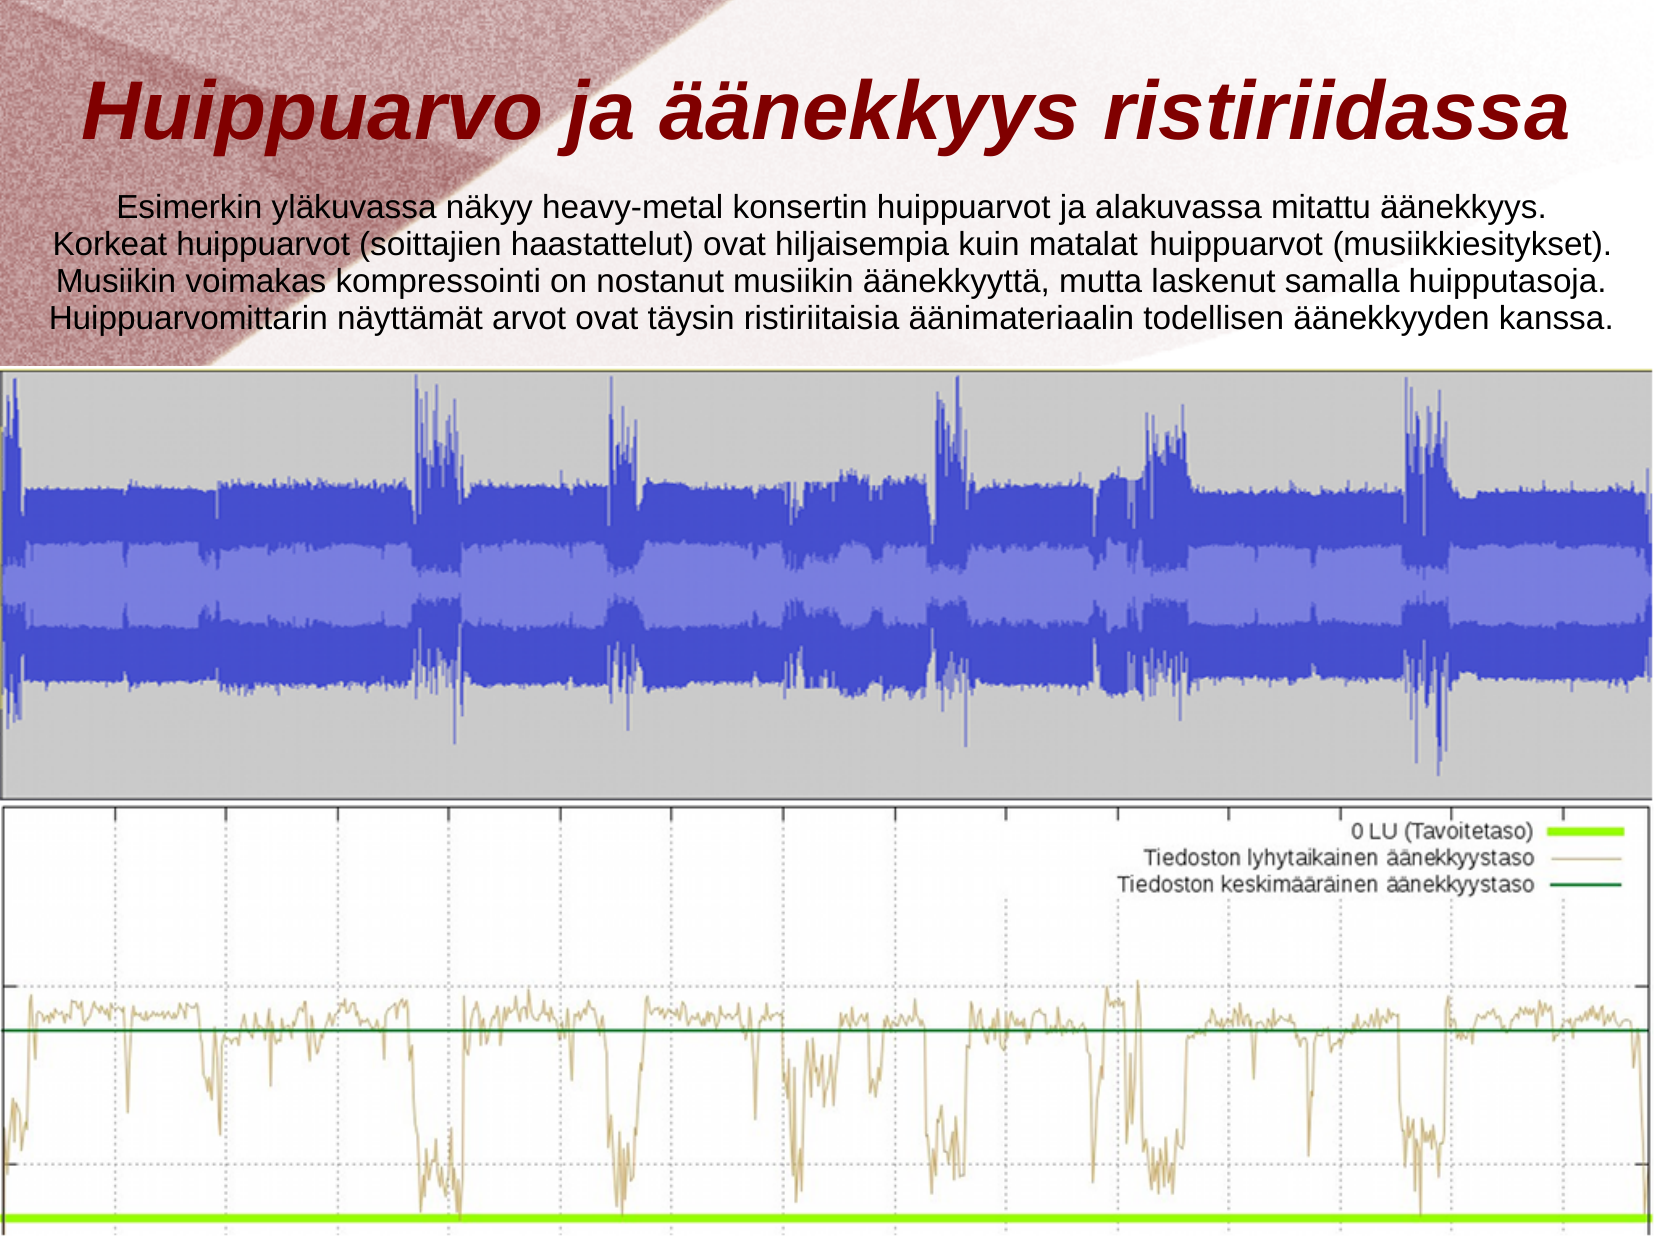

# Huippuarvo ja äänekkyys ristiriidassa
Esimerkin yläkuvassa näkyy heavy-metal konsertin huippuarvot ja alakuvassa mitattu äänekkyys.
Korkeat huippuarvot (soittajien haastattelut) ovat hiljaisempia kuin matalat huippuarvot (musiikkiesitykset).
Musiikin voimakas kompressointi on nostanut musiikin äänekkyyttä, mutta laskenut samalla huipputasoja. Huippuarvomittarin näyttämät arvot ovat täysin ristiriitaisia äänimateriaalin todellisen äänekkyyden kanssa.